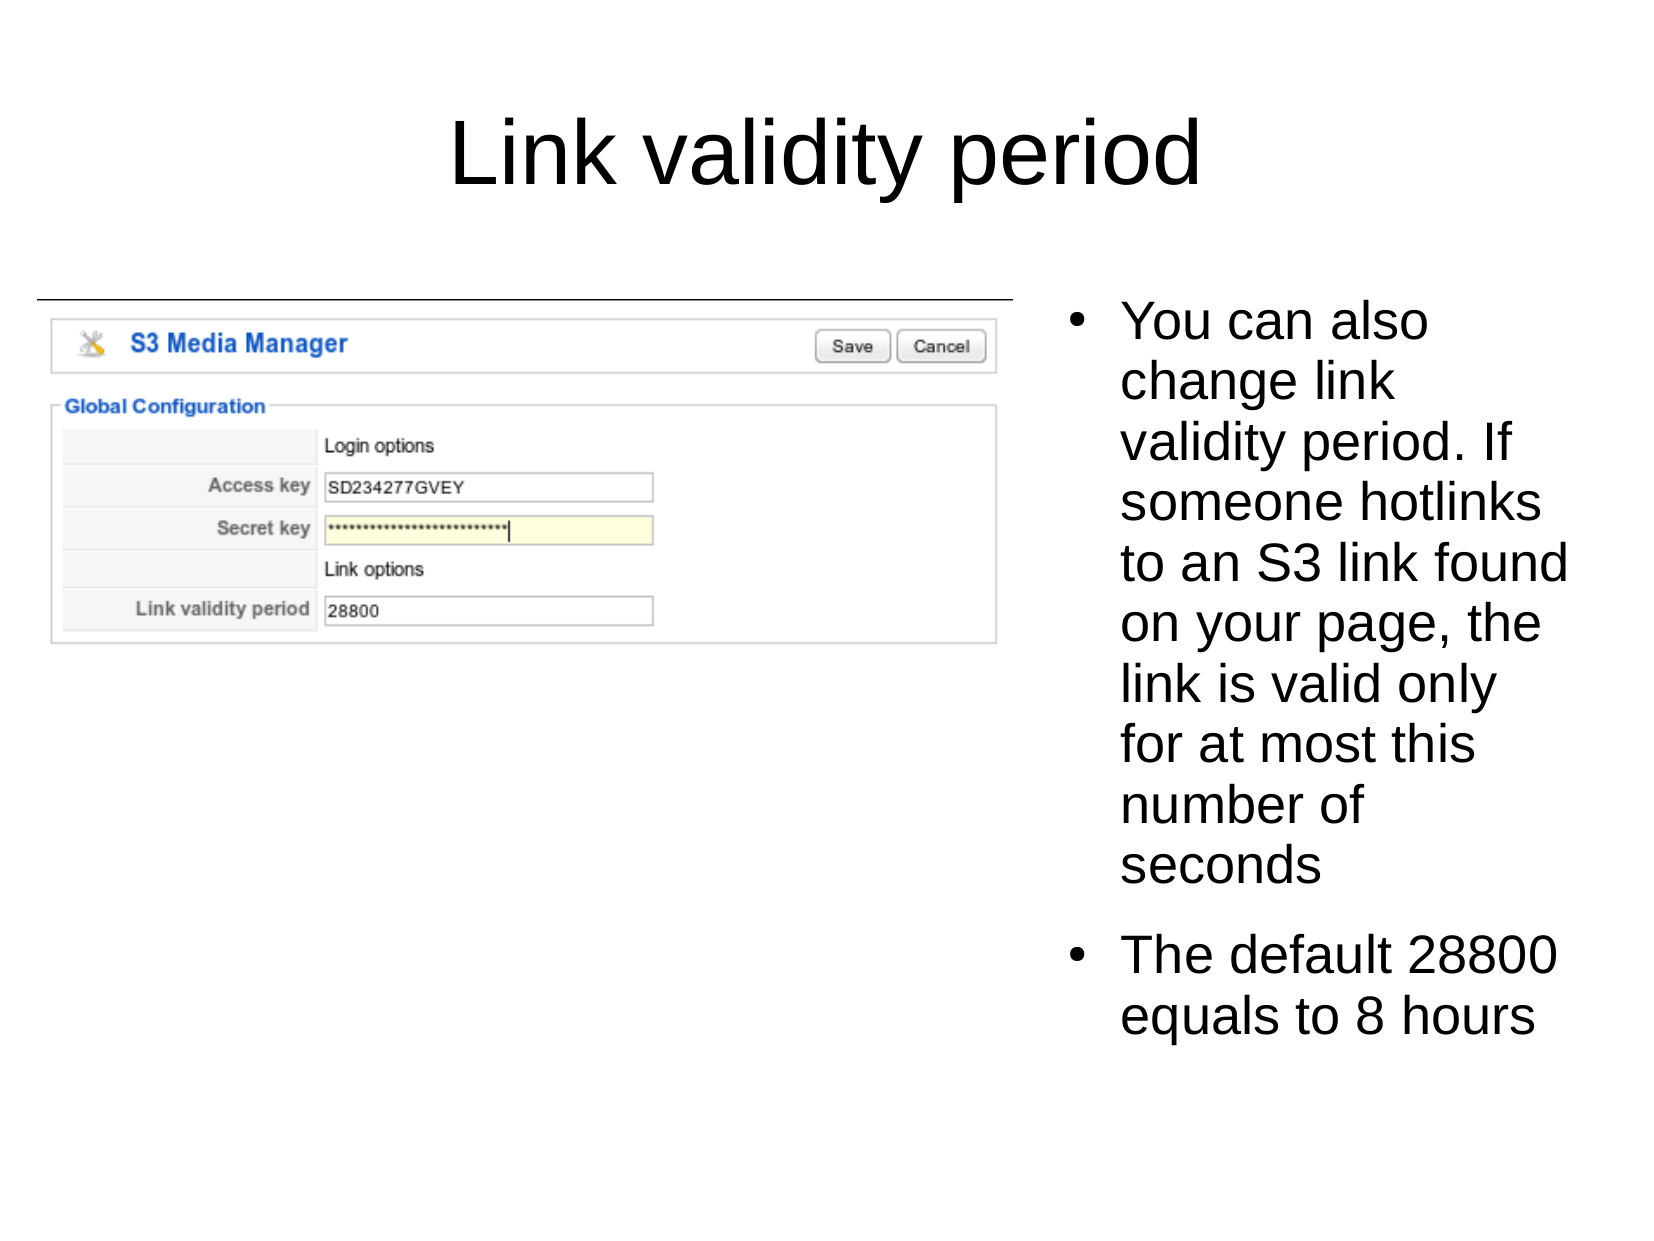

# Link validity period
You can also change link validity period. If someone hotlinks to an S3 link found on your page, the link is valid only for at most this number of seconds
The default 28800 equals to 8 hours